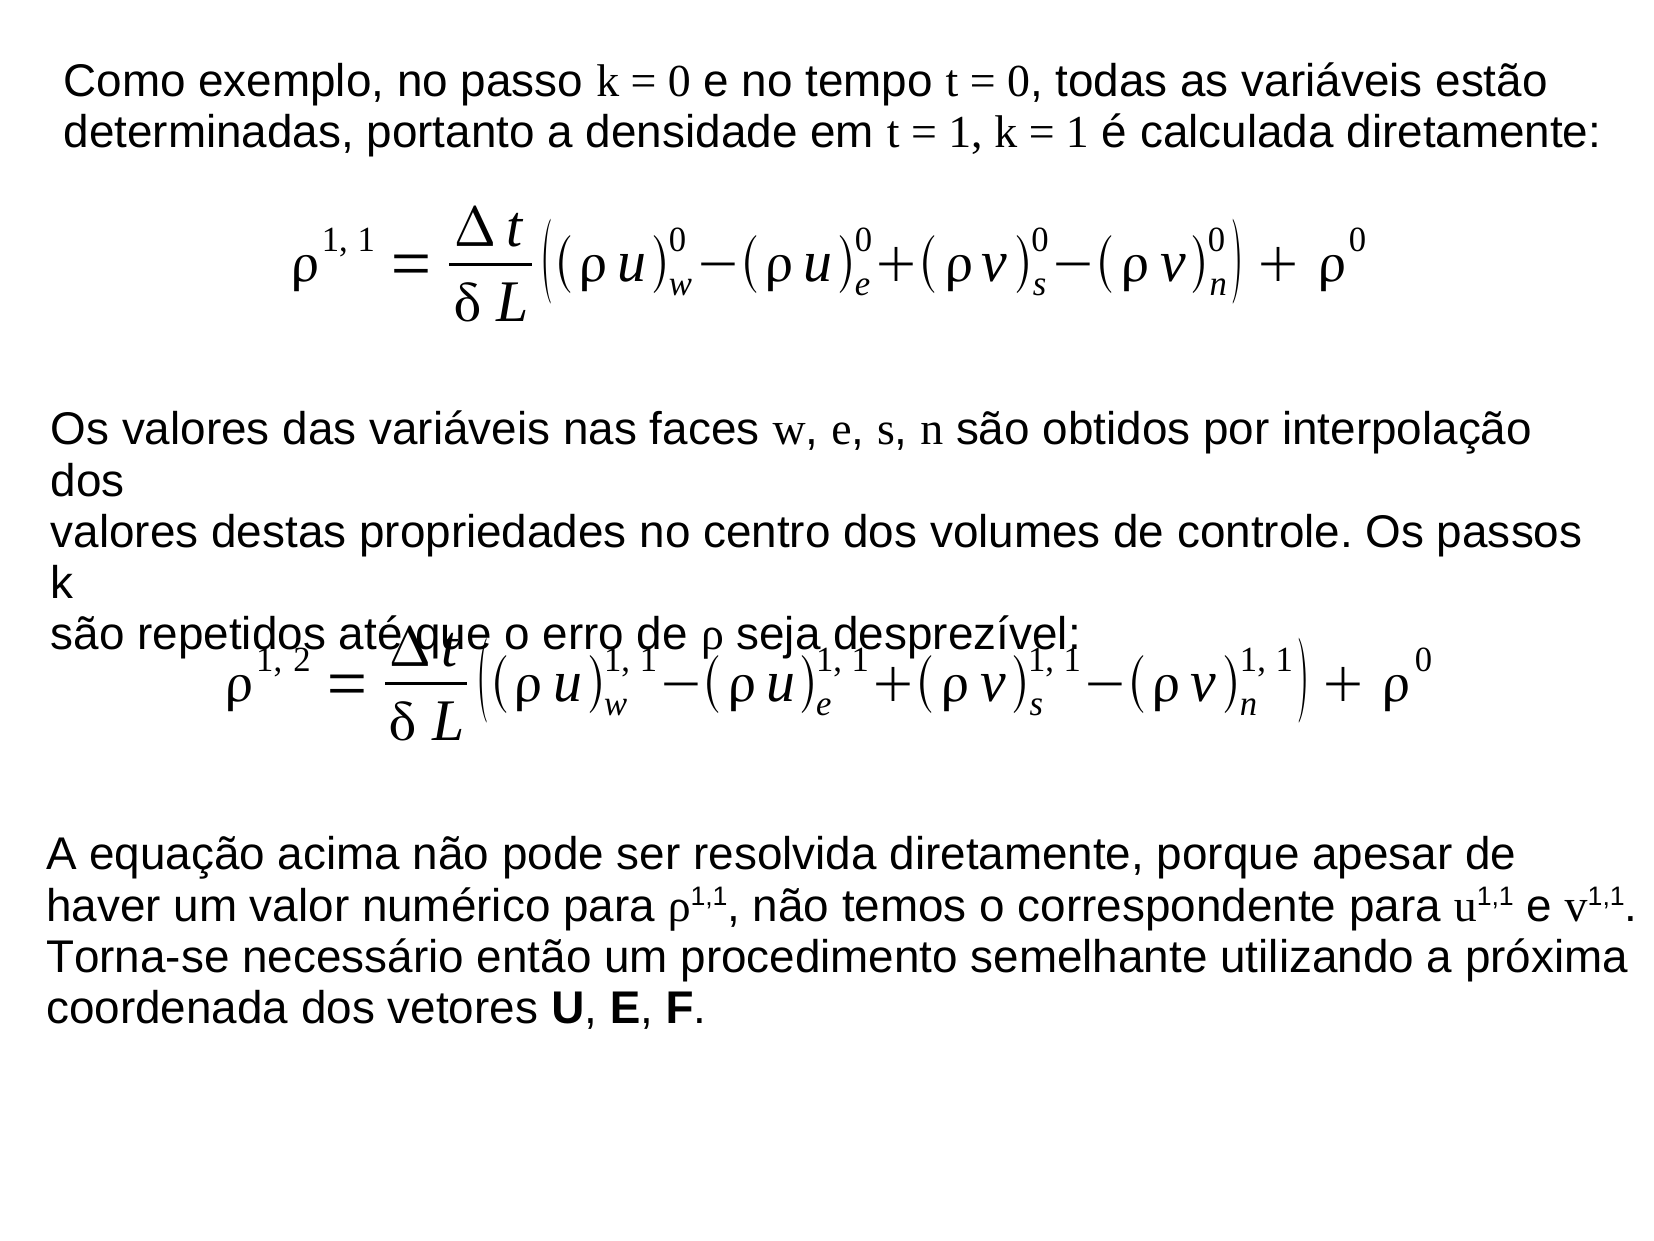

Como exemplo, no passo k = 0 e no tempo t = 0, todas as variáveis estão
determinadas, portanto a densidade em t = 1, k = 1 é calculada diretamente:
Os valores das variáveis nas faces w, e, s, n são obtidos por interpolação dos
valores destas propriedades no centro dos volumes de controle. Os passos k
são repetidos até que o erro de ρ seja desprezível:
A equação acima não pode ser resolvida diretamente, porque apesar de
haver um valor numérico para ρ1,1, não temos o correspondente para u1,1 e v1,1.
Torna-se necessário então um procedimento semelhante utilizando a próxima
coordenada dos vetores U, E, F.